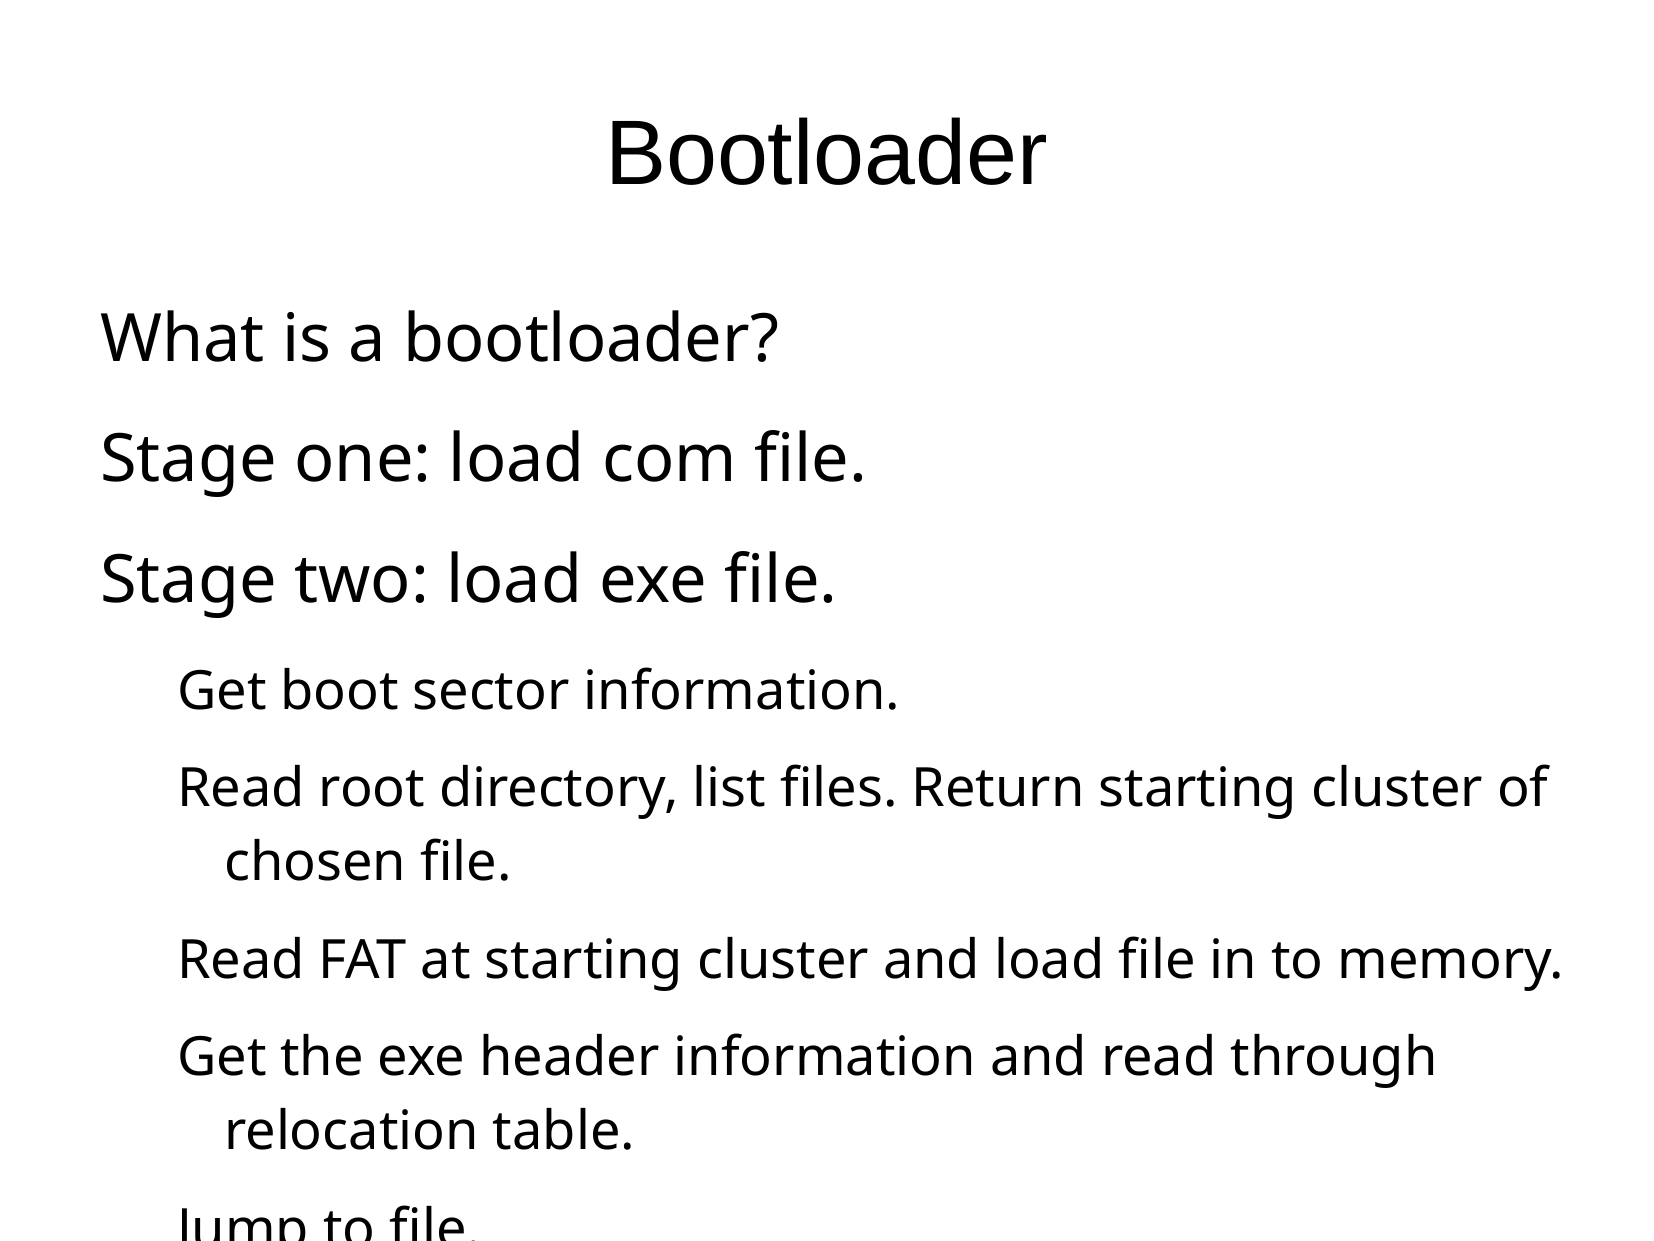

# Bootloader
What is a bootloader?
Stage one: load com file.
Stage two: load exe file.
Get boot sector information.
Read root directory, list files. Return starting cluster of chosen file.
Read FAT at starting cluster and load file in to memory.
Get the exe header information and read through relocation table.
Jump to file.